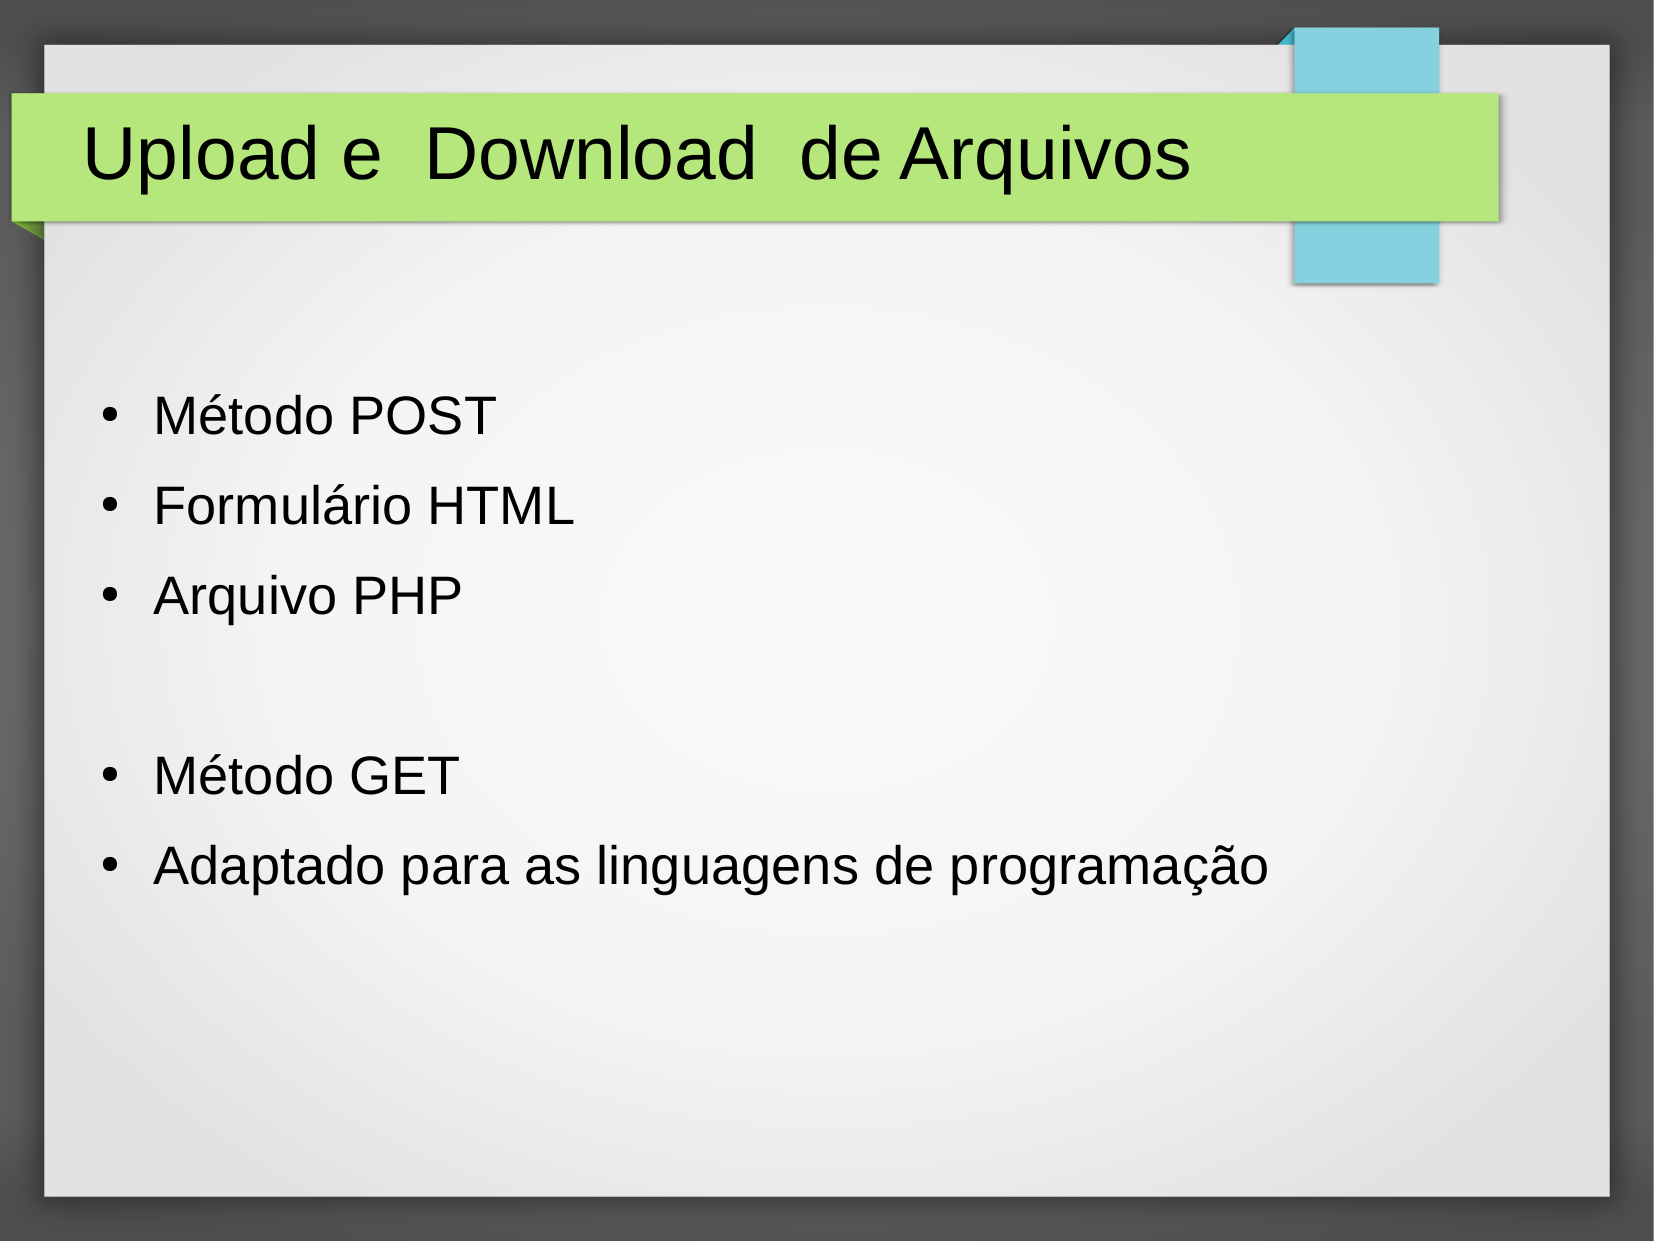

# Upload e Download de Arquivos
Método POST
Formulário HTML
Arquivo PHP
Método GET
Adaptado para as linguagens de programação